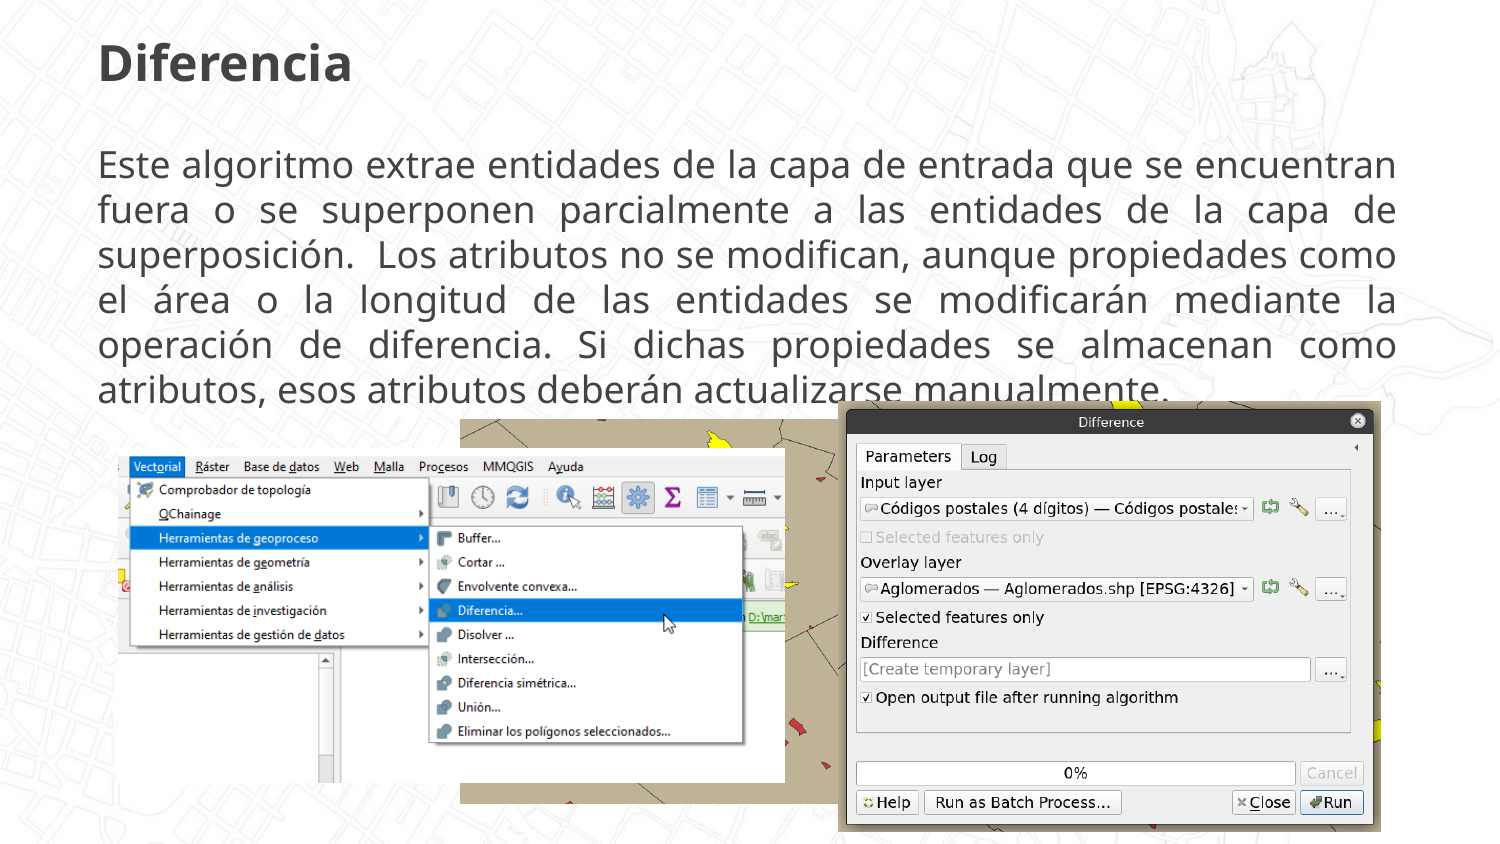

Diferencia
Este algoritmo extrae entidades de la capa de entrada que se encuentran fuera o se superponen parcialmente a las entidades de la capa de superposición. Los atributos no se modifican, aunque propiedades como el área o la longitud de las entidades se modificarán mediante la operación de diferencia. Si dichas propiedades se almacenan como atributos, esos atributos deberán actualizarse manualmente.